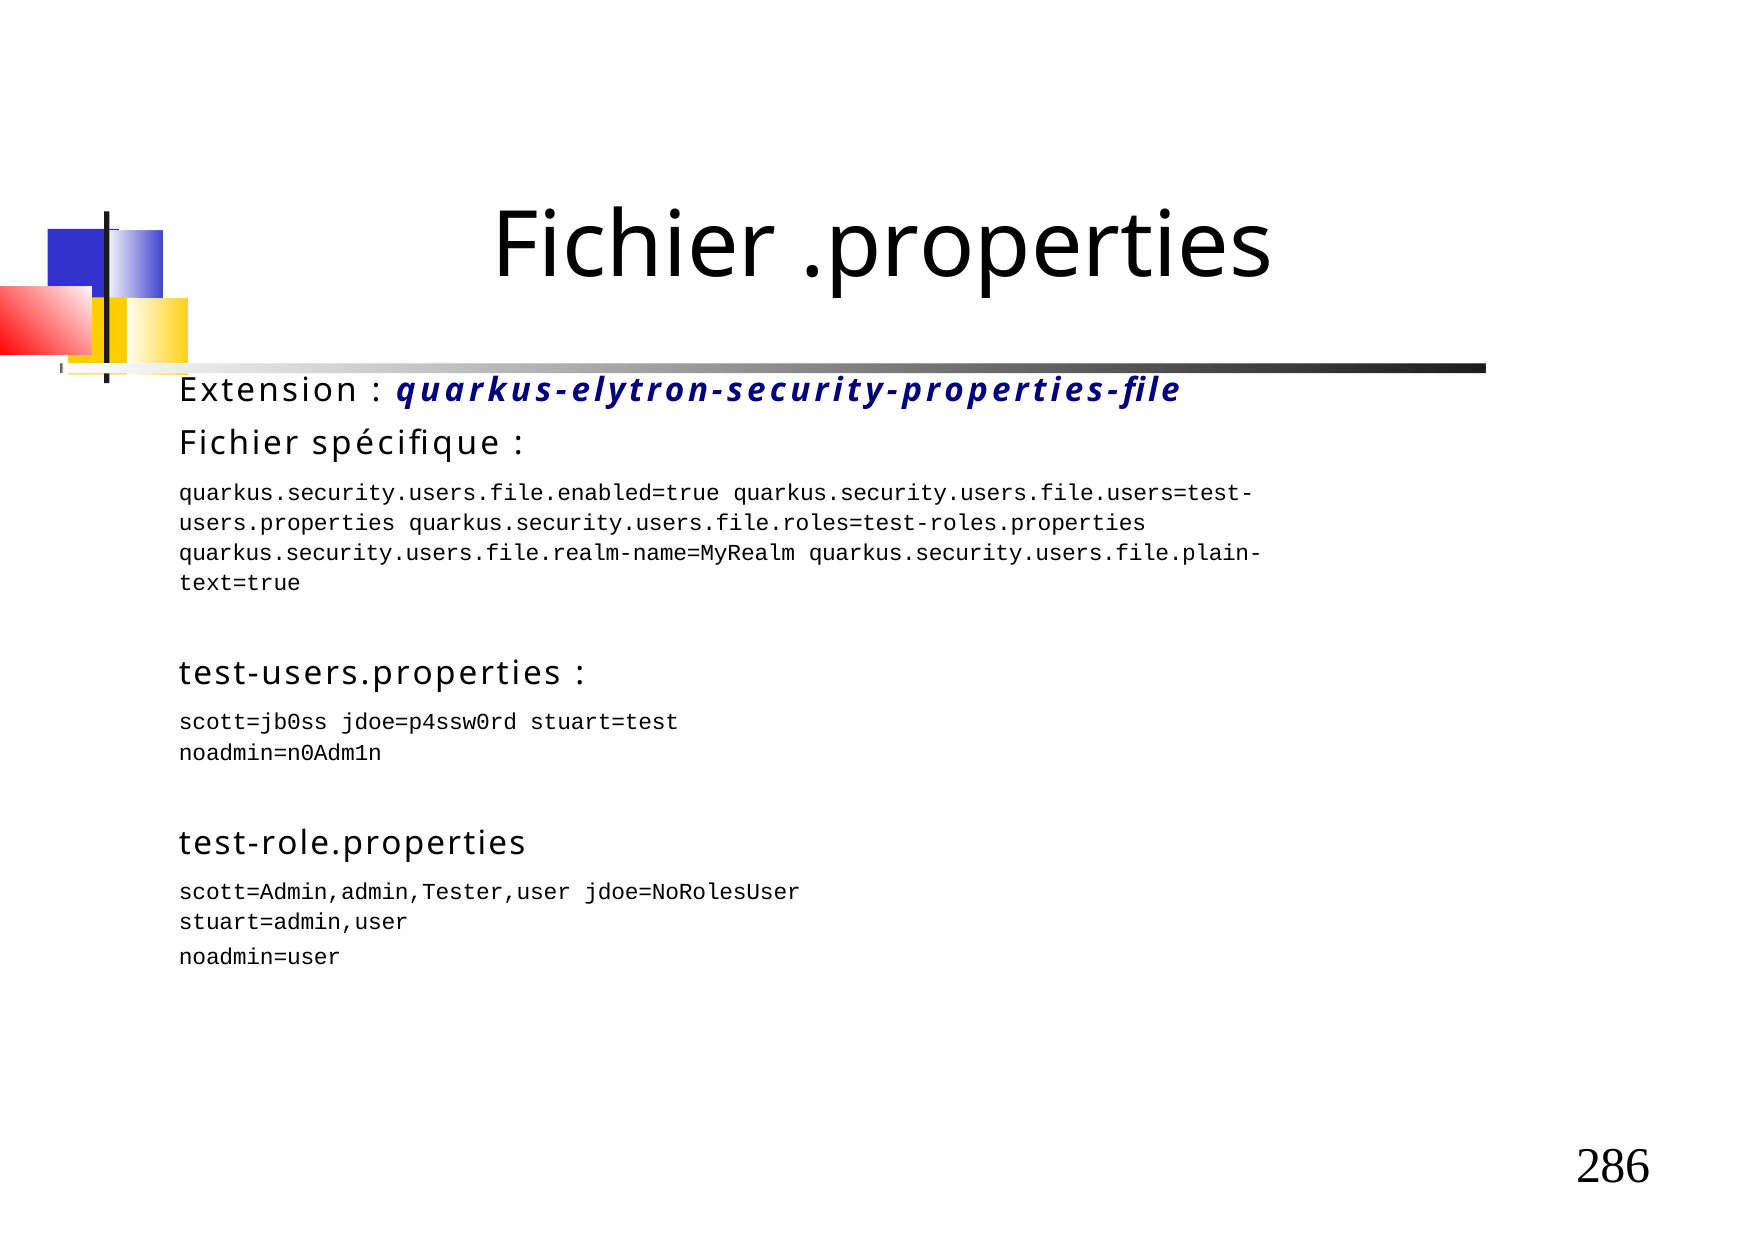

# Fichier .properties
Extension : quarkus-elytron-security-properties-file
Fichier spécifique :
quarkus.security.users.file.enabled=true quarkus.security.users.file.users=test-users.properties quarkus.security.users.file.roles=test-roles.properties quarkus.security.users.file.realm-name=MyRealm quarkus.security.users.file.plain-text=true
test-users.properties :
scott=jb0ss jdoe=p4ssw0rd stuart=test noadmin=n0Adm1n
test-role.properties
scott=Admin,admin,Tester,user jdoe=NoRolesUser stuart=admin,user
noadmin=user
286